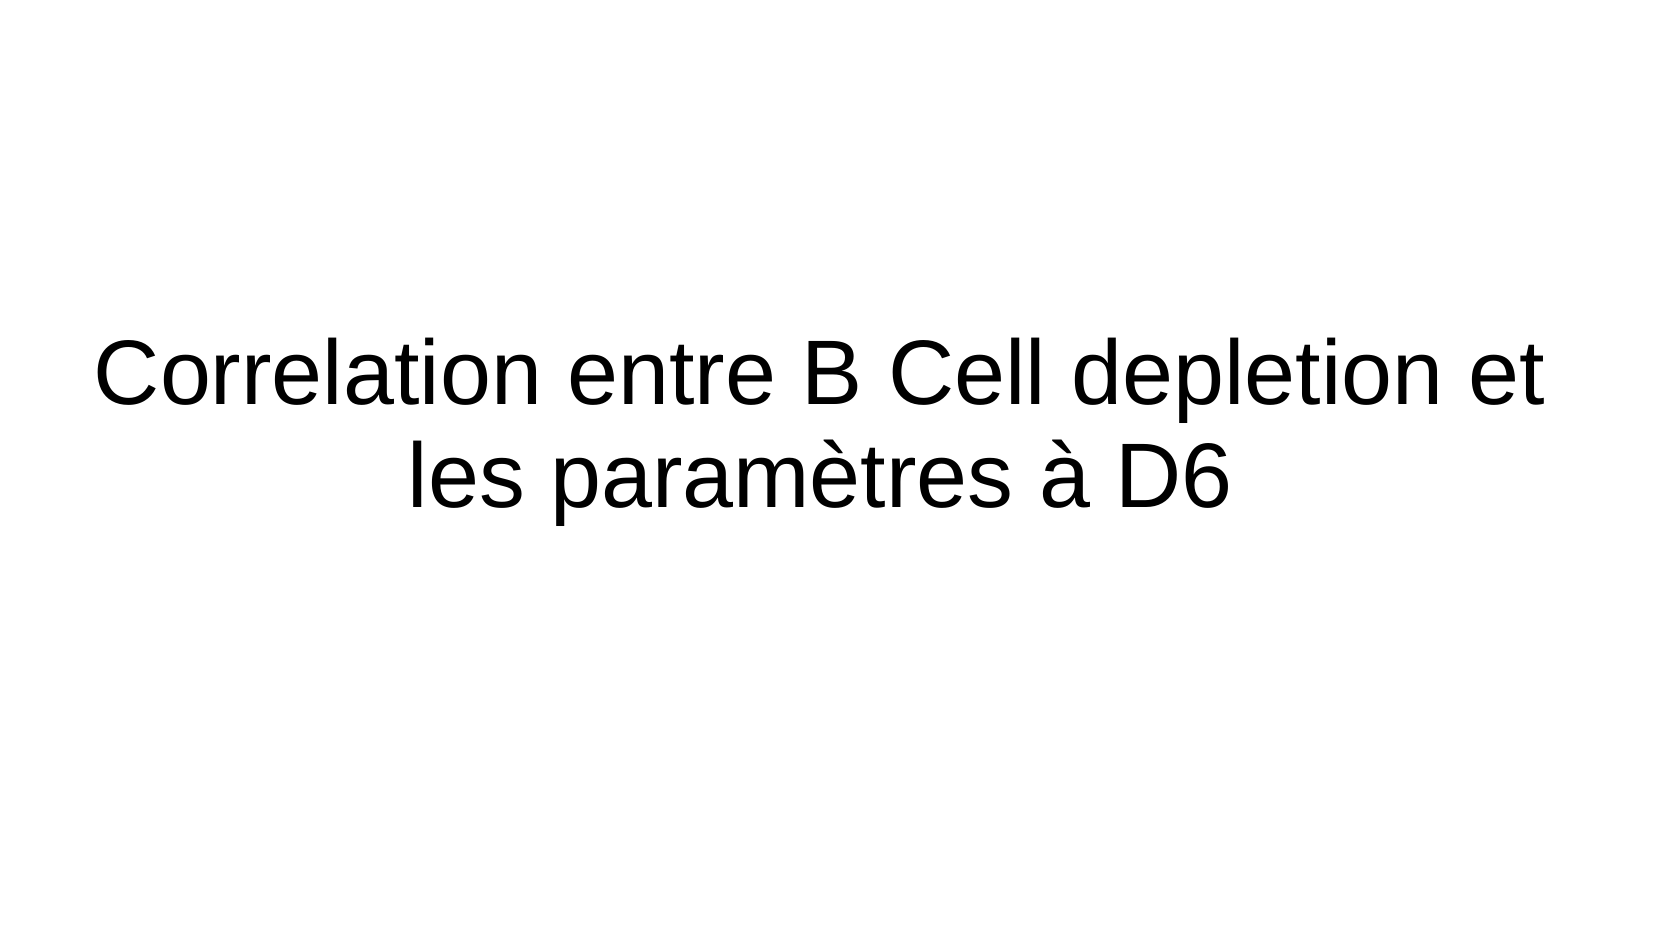

# Correlation entre B Cell depletion et les paramètres à D6